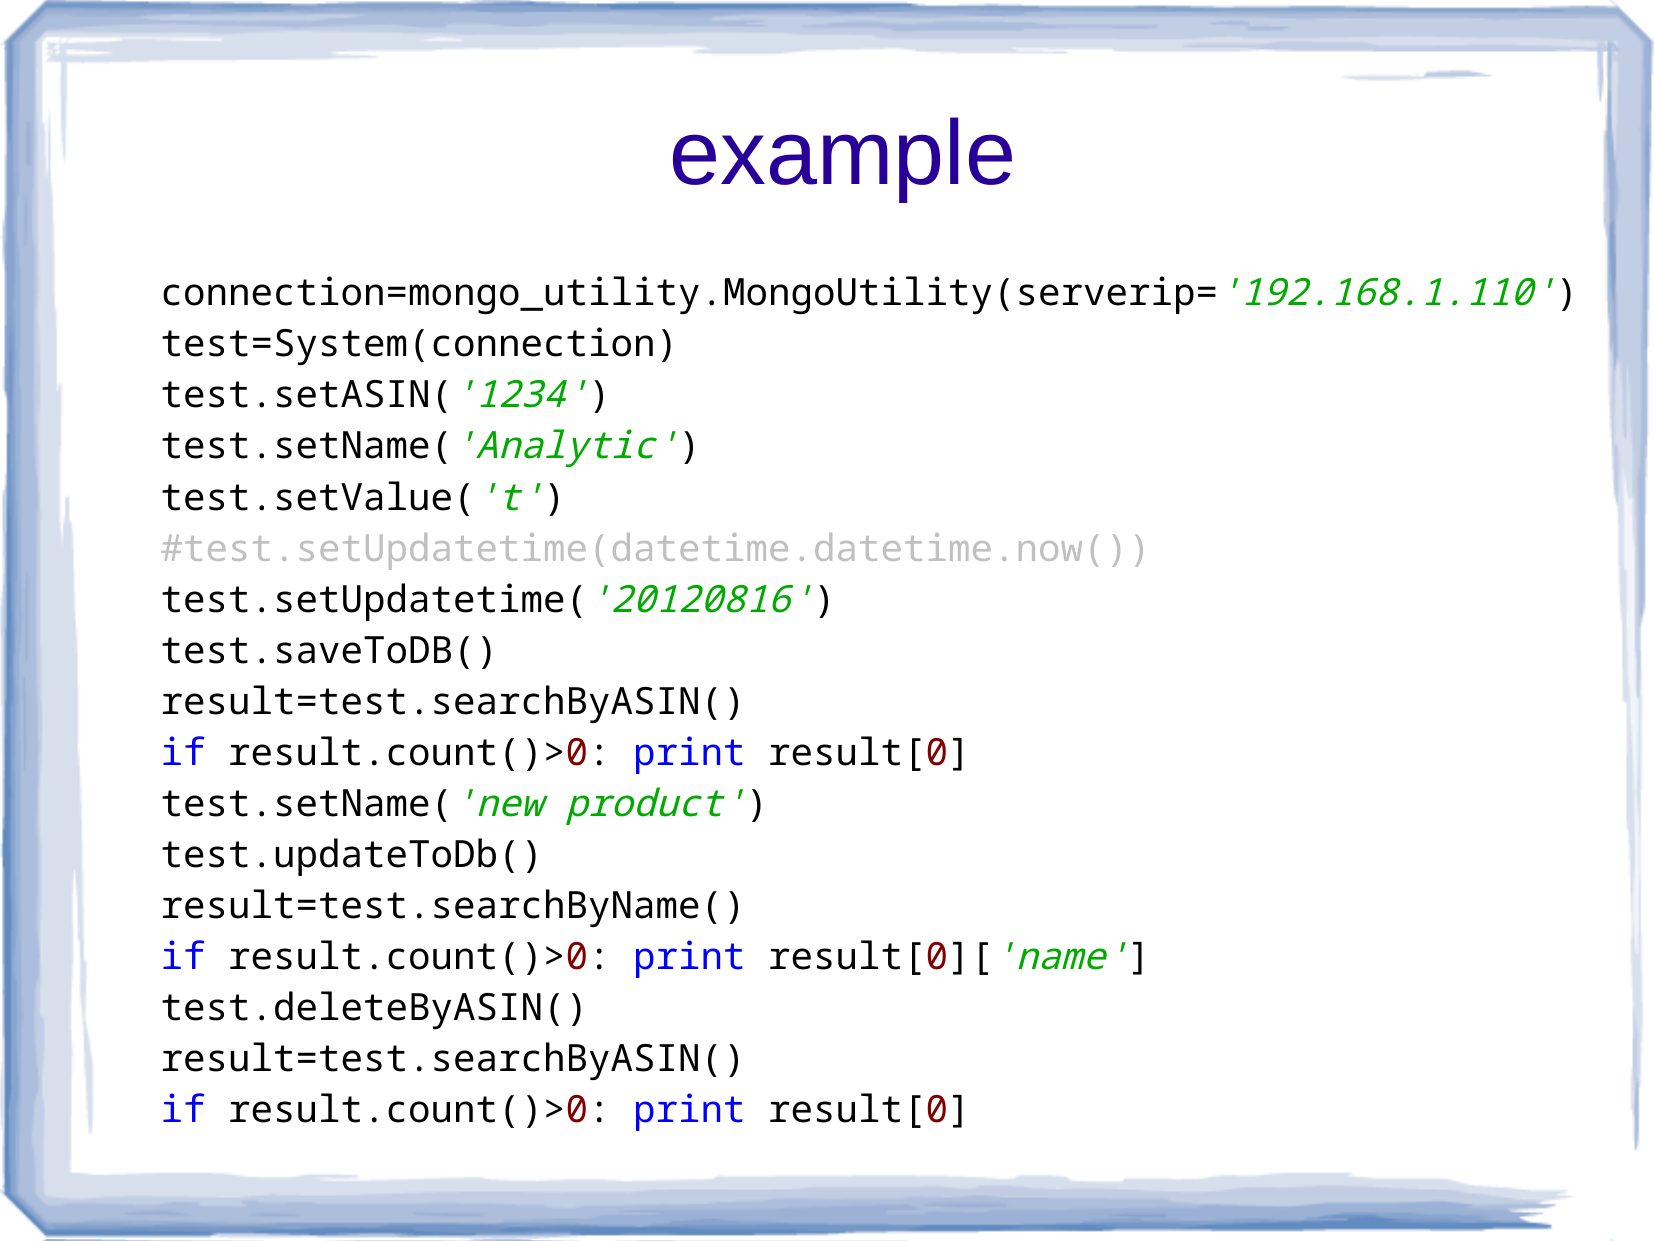

# example
 connection=mongo_utility.MongoUtility(serverip='192.168.1.110')
 test=System(connection)
 test.setASIN('1234')
 test.setName('Analytic')
 test.setValue('t')
 #test.setUpdatetime(datetime.datetime.now())
 test.setUpdatetime('20120816')
 test.saveToDB()
 result=test.searchByASIN()
 if result.count()>0: print result[0]
 test.setName('new product')
 test.updateToDb()
 result=test.searchByName()
 if result.count()>0: print result[0]['name']
 test.deleteByASIN()
 result=test.searchByASIN()
 if result.count()>0: print result[0]